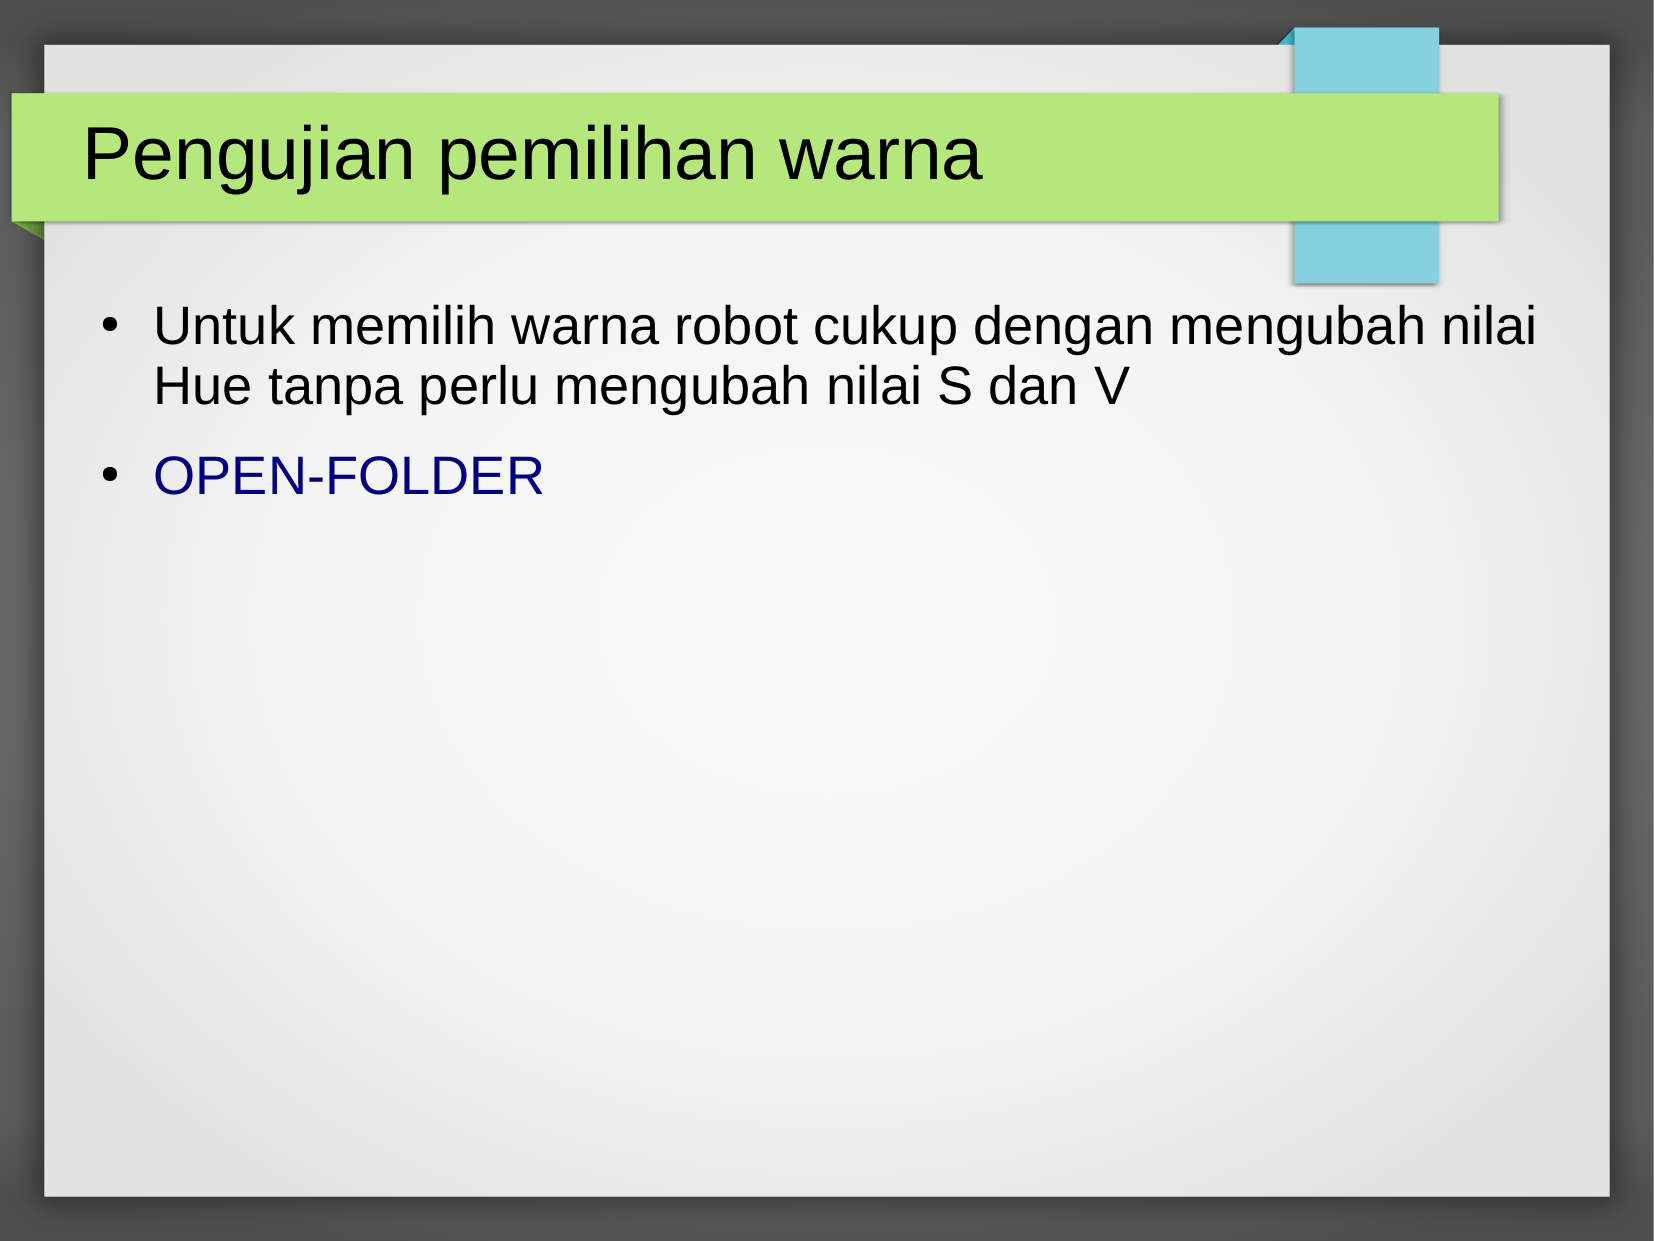

# Pengujian pemilihan warna
Untuk memilih warna robot cukup dengan mengubah nilai Hue tanpa perlu mengubah nilai S dan V
OPEN-FOLDER